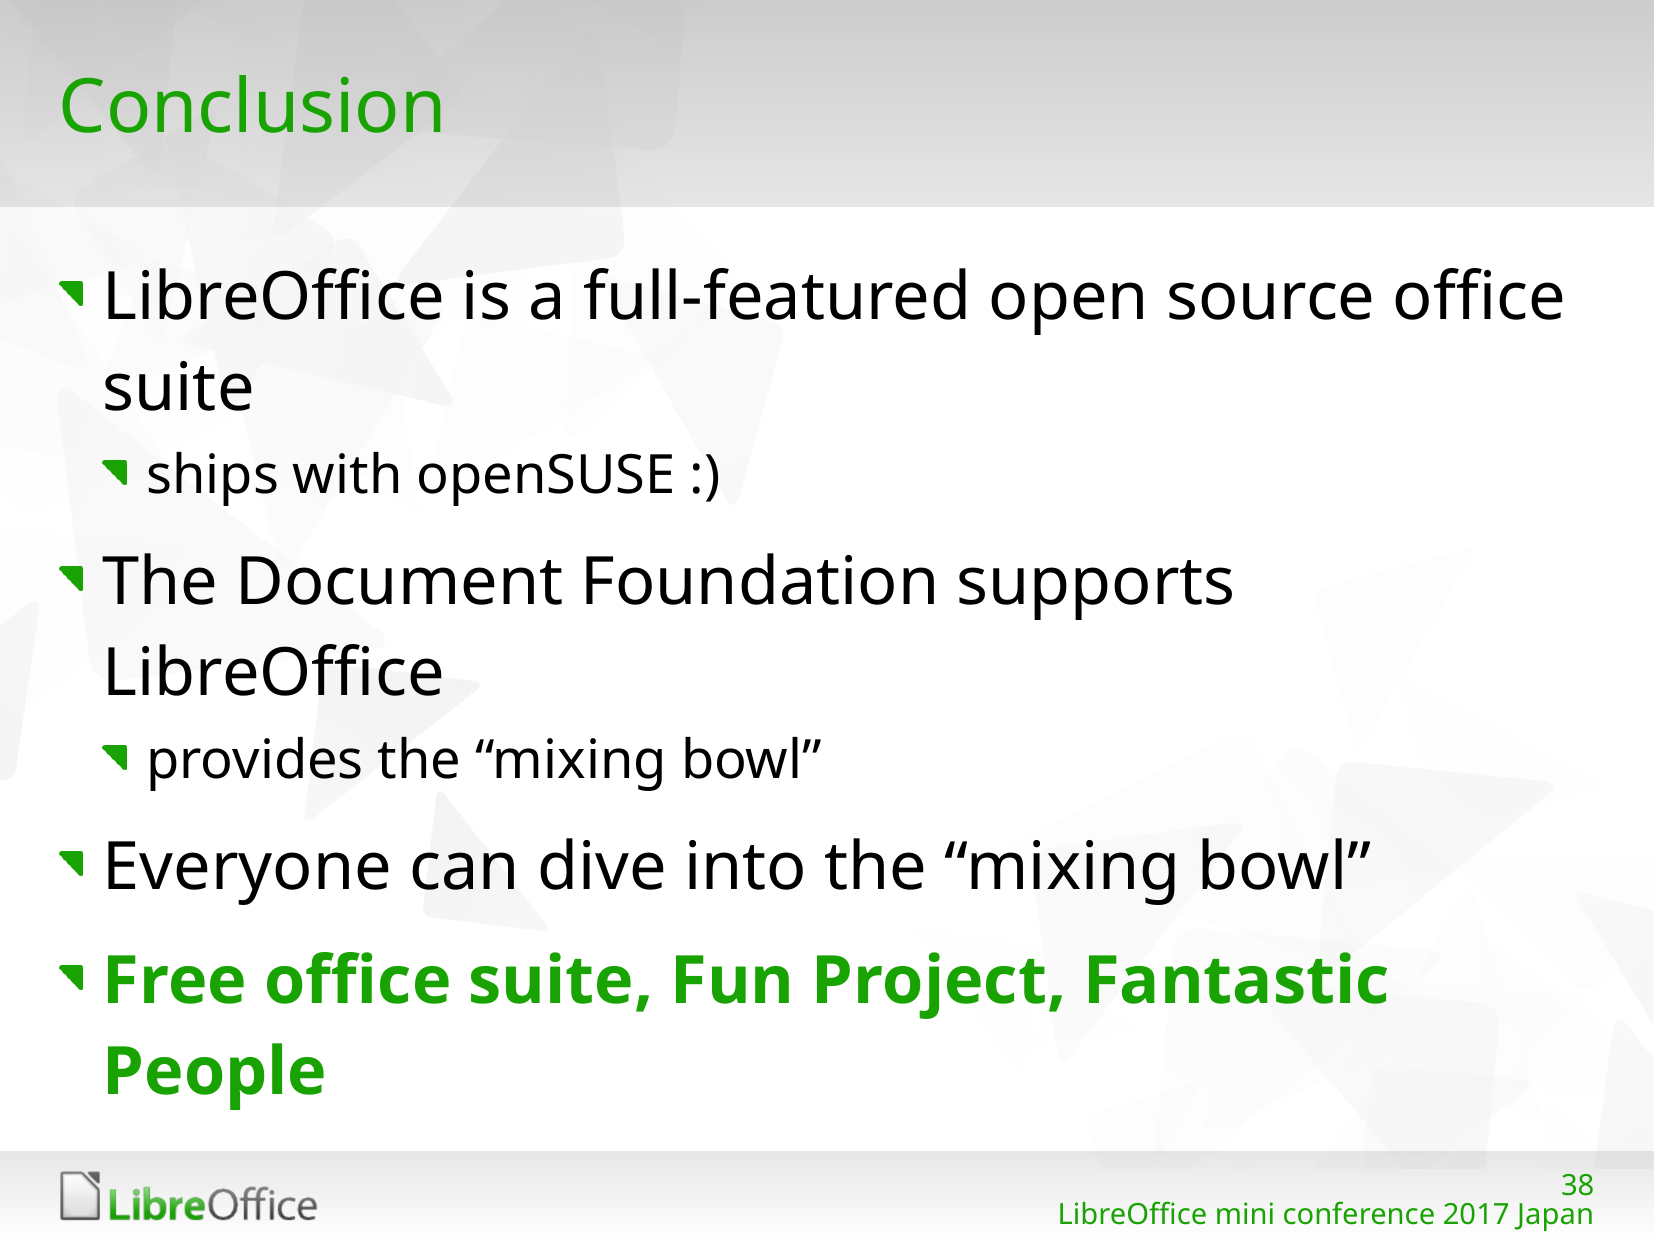

# Conclusion
LibreOffice is a full-featured open source office suite
ships with openSUSE :)
The Document Foundation supports LibreOffice
provides the “mixing bowl”
Everyone can dive into the “mixing bowl”
Free office suite, Fun Project, Fantastic People
38
 LibreOffice mini conference 2017 Japan